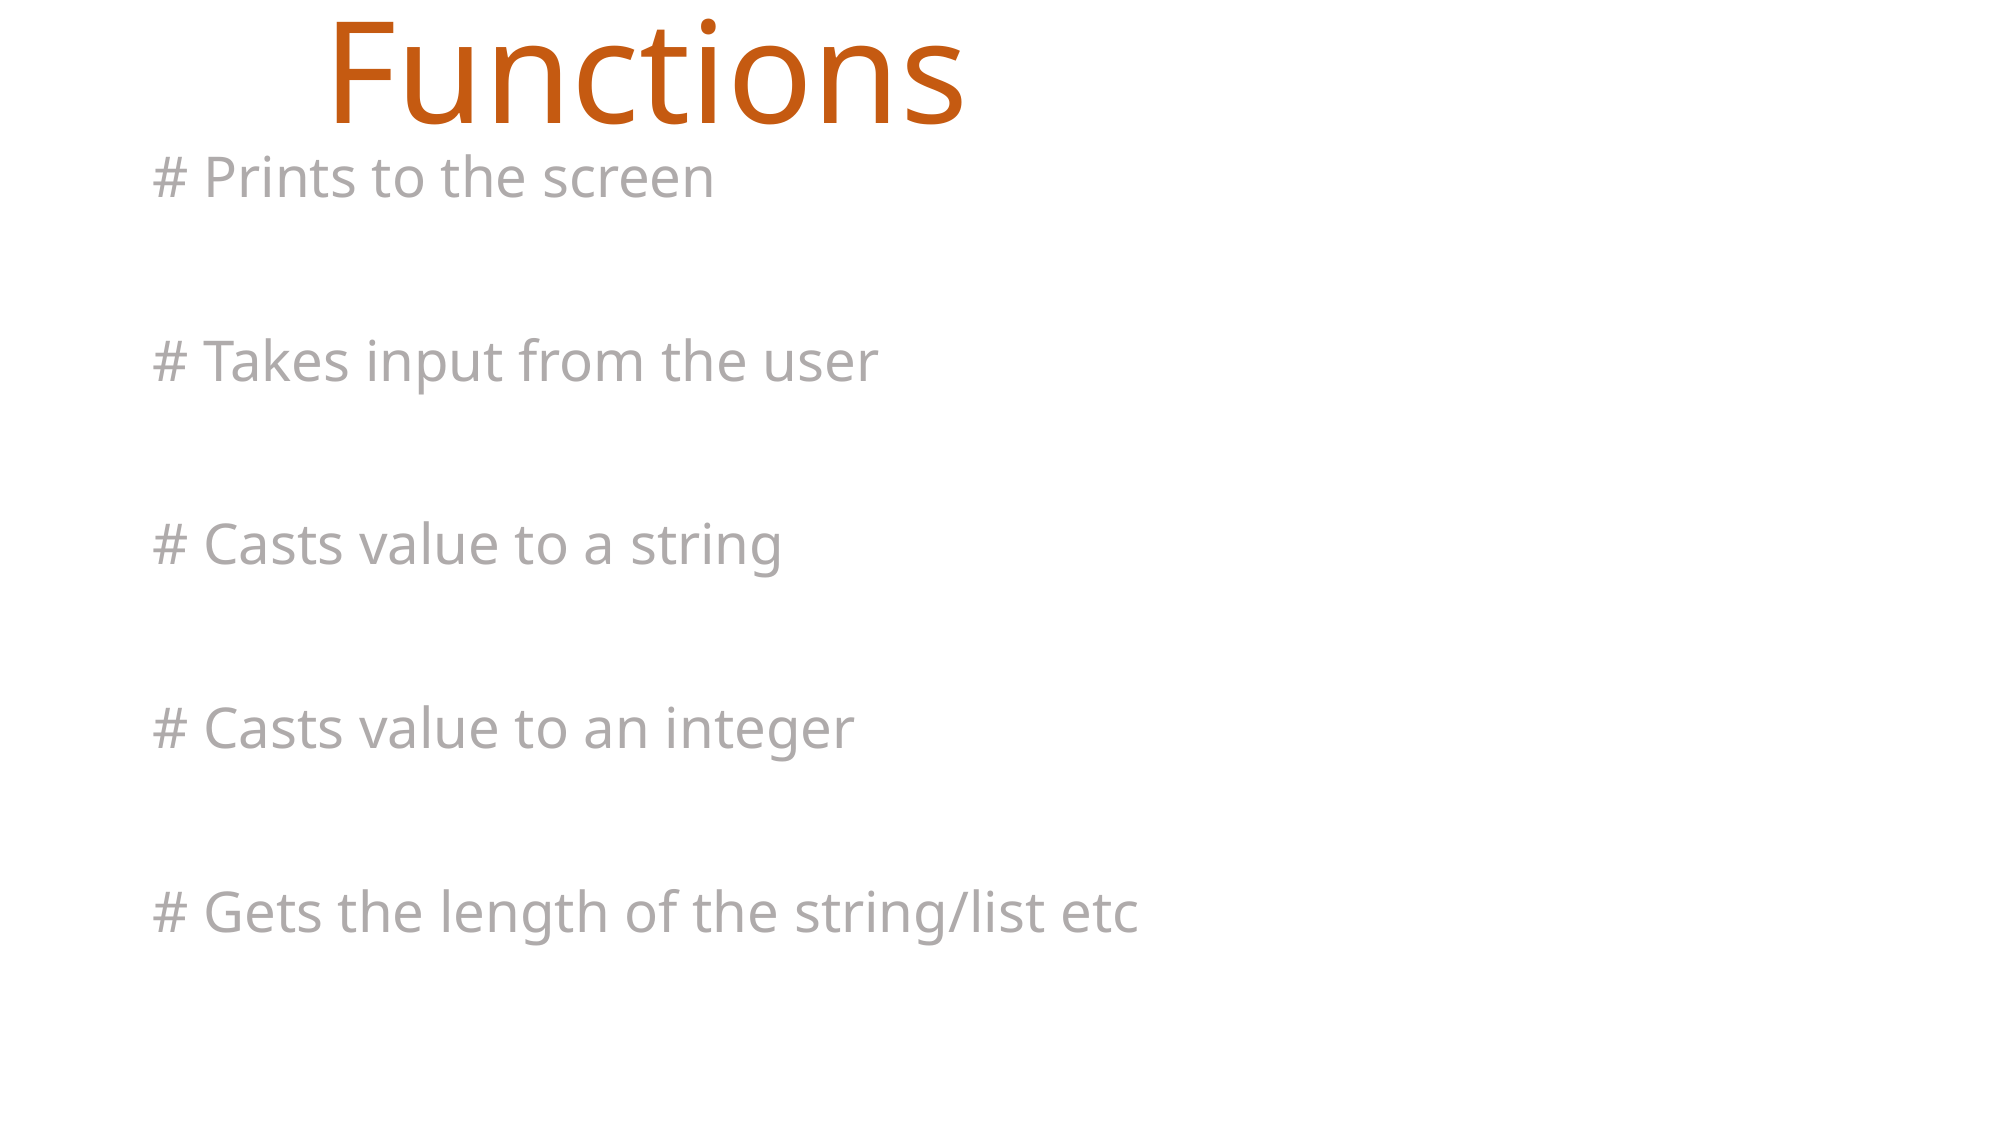

# Functions
# Prints to the screen
print()
# Takes input from the user
input()
# Casts value to a string
str()
# Casts value to an integer
int()
# Gets the length of the string/list etc
len()